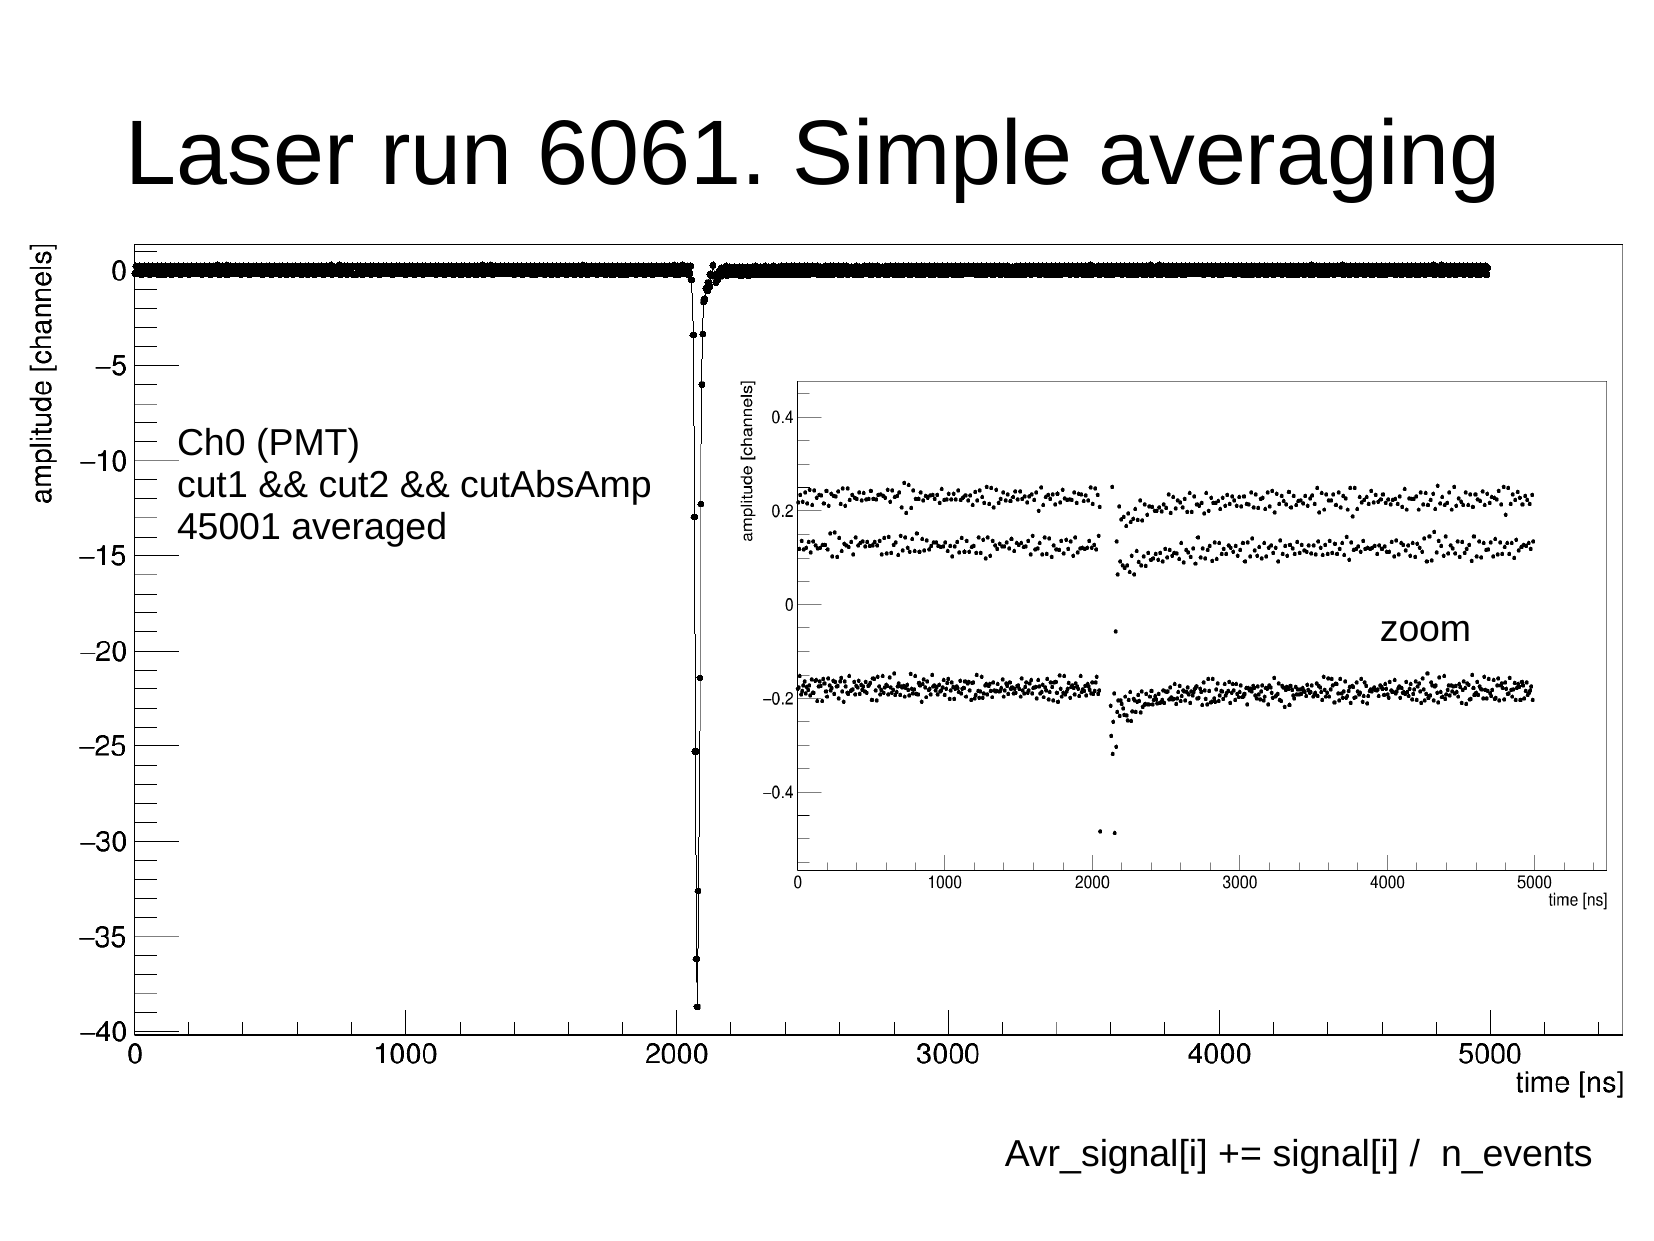

# Laser run 6061. Simple averaging
Ch0 (PMT)
cut1 && cut2 && cutAbsAmp
45001 averaged
zoom
Avr_signal[i] += signal[i] / n_events